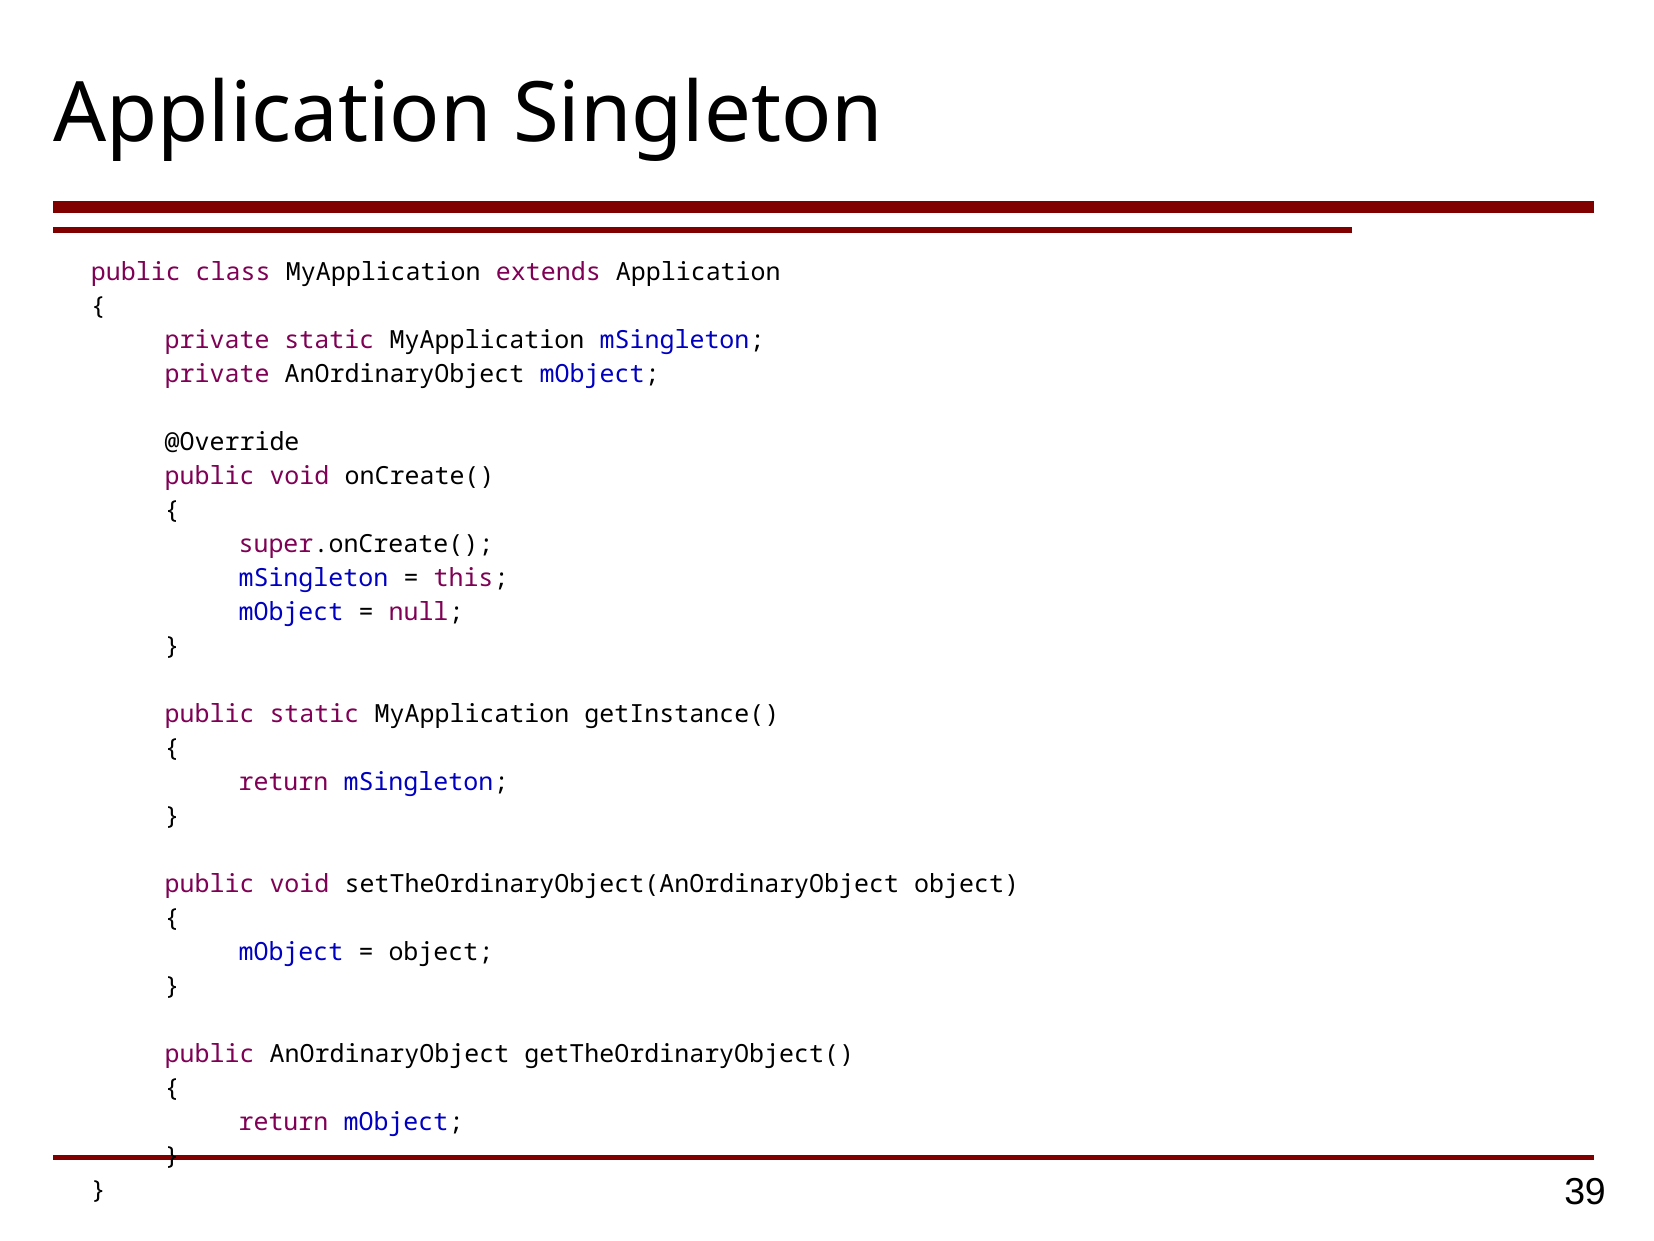

# Application Singleton
public class MyApplication extends Application
{
	private static MyApplication mSingleton;
	private AnOrdinaryObject mObject;
	@Override
	public void onCreate()
	{
		super.onCreate();
		mSingleton = this;
		mObject = null;
	}
	public static MyApplication getInstance()
	{
		return mSingleton;
	}
	public void setTheOrdinaryObject(AnOrdinaryObject object)
	{
		mObject = object;
	}
	public AnOrdinaryObject getTheOrdinaryObject()
	{
		return mObject;
	}
}